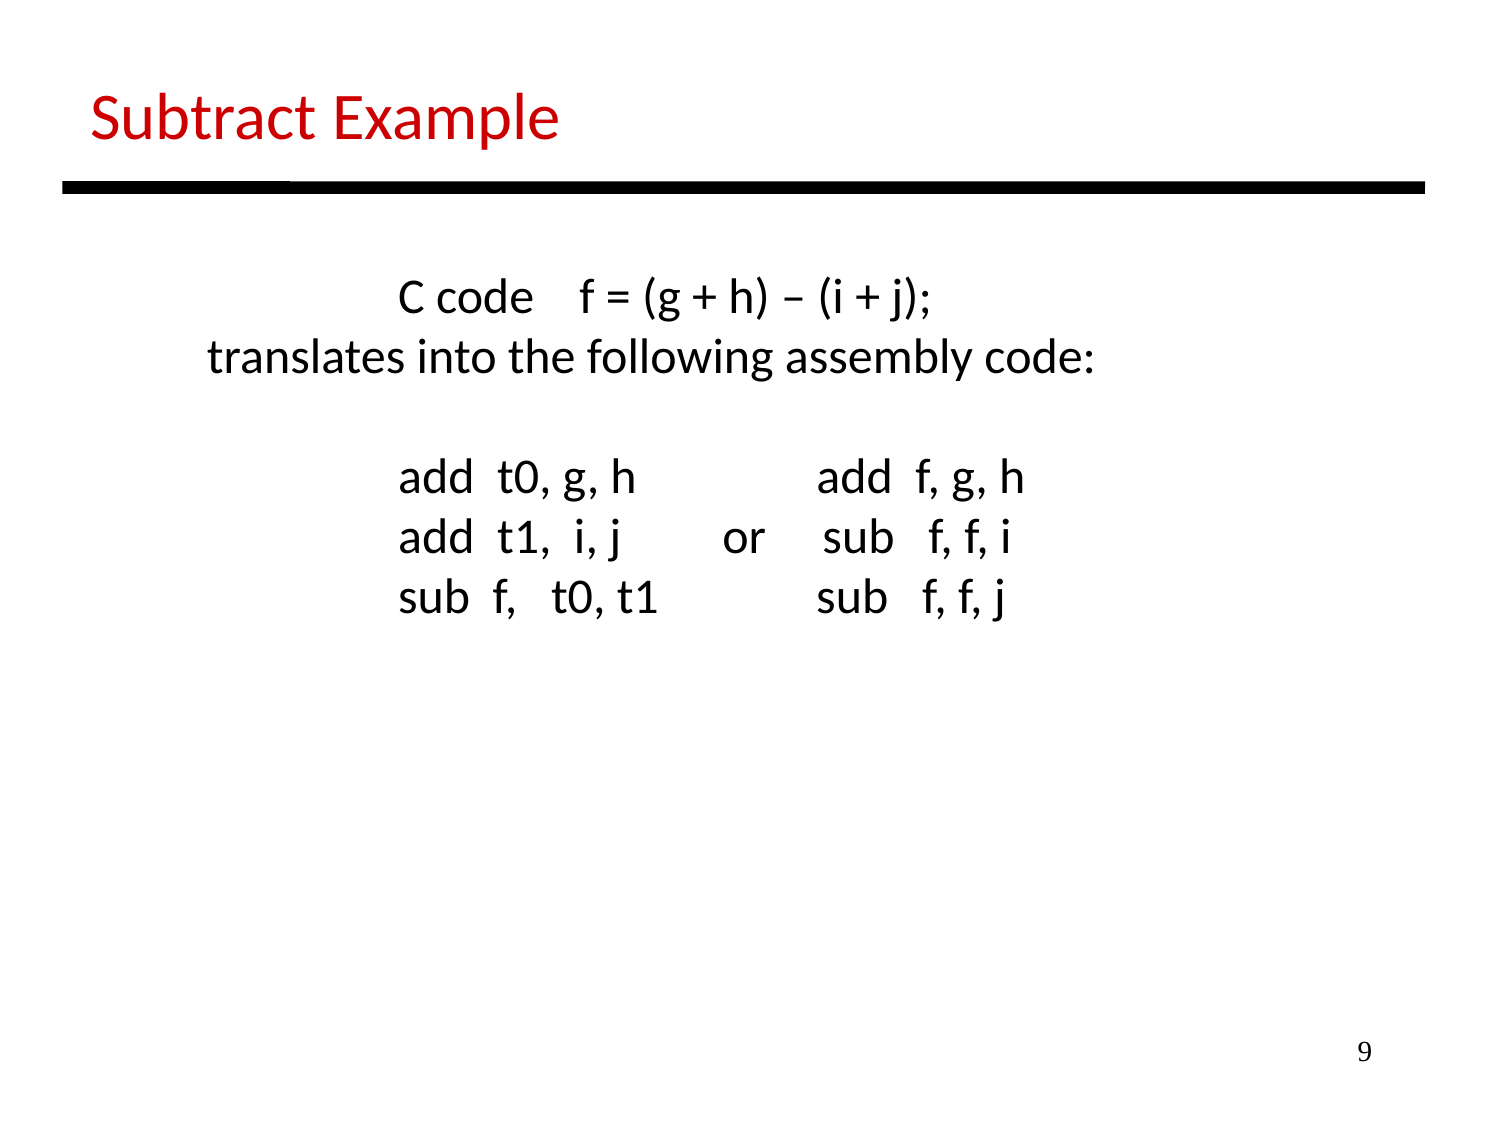

Subtract Example
 C code f = (g + h) – (i + j);
translates into the following assembly code:
 add t0, g, h add f, g, h
 add t1, i, j or sub f, f, i
 sub f, t0, t1 sub f, f, j